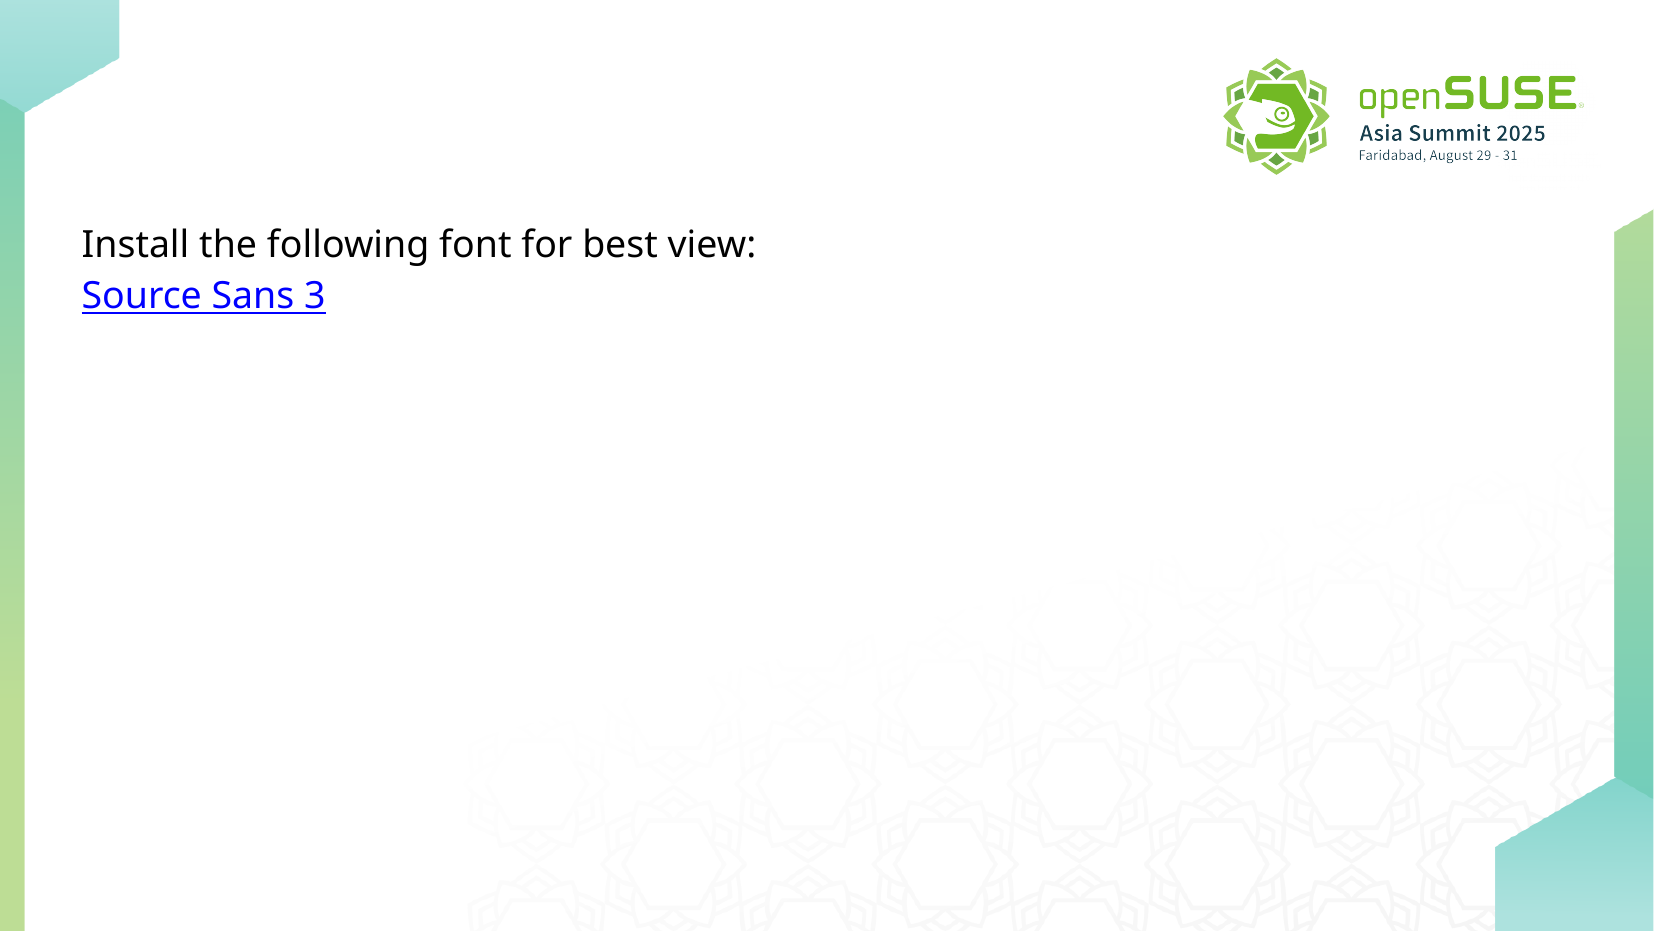

Install the following font for best view:
Source Sans 3